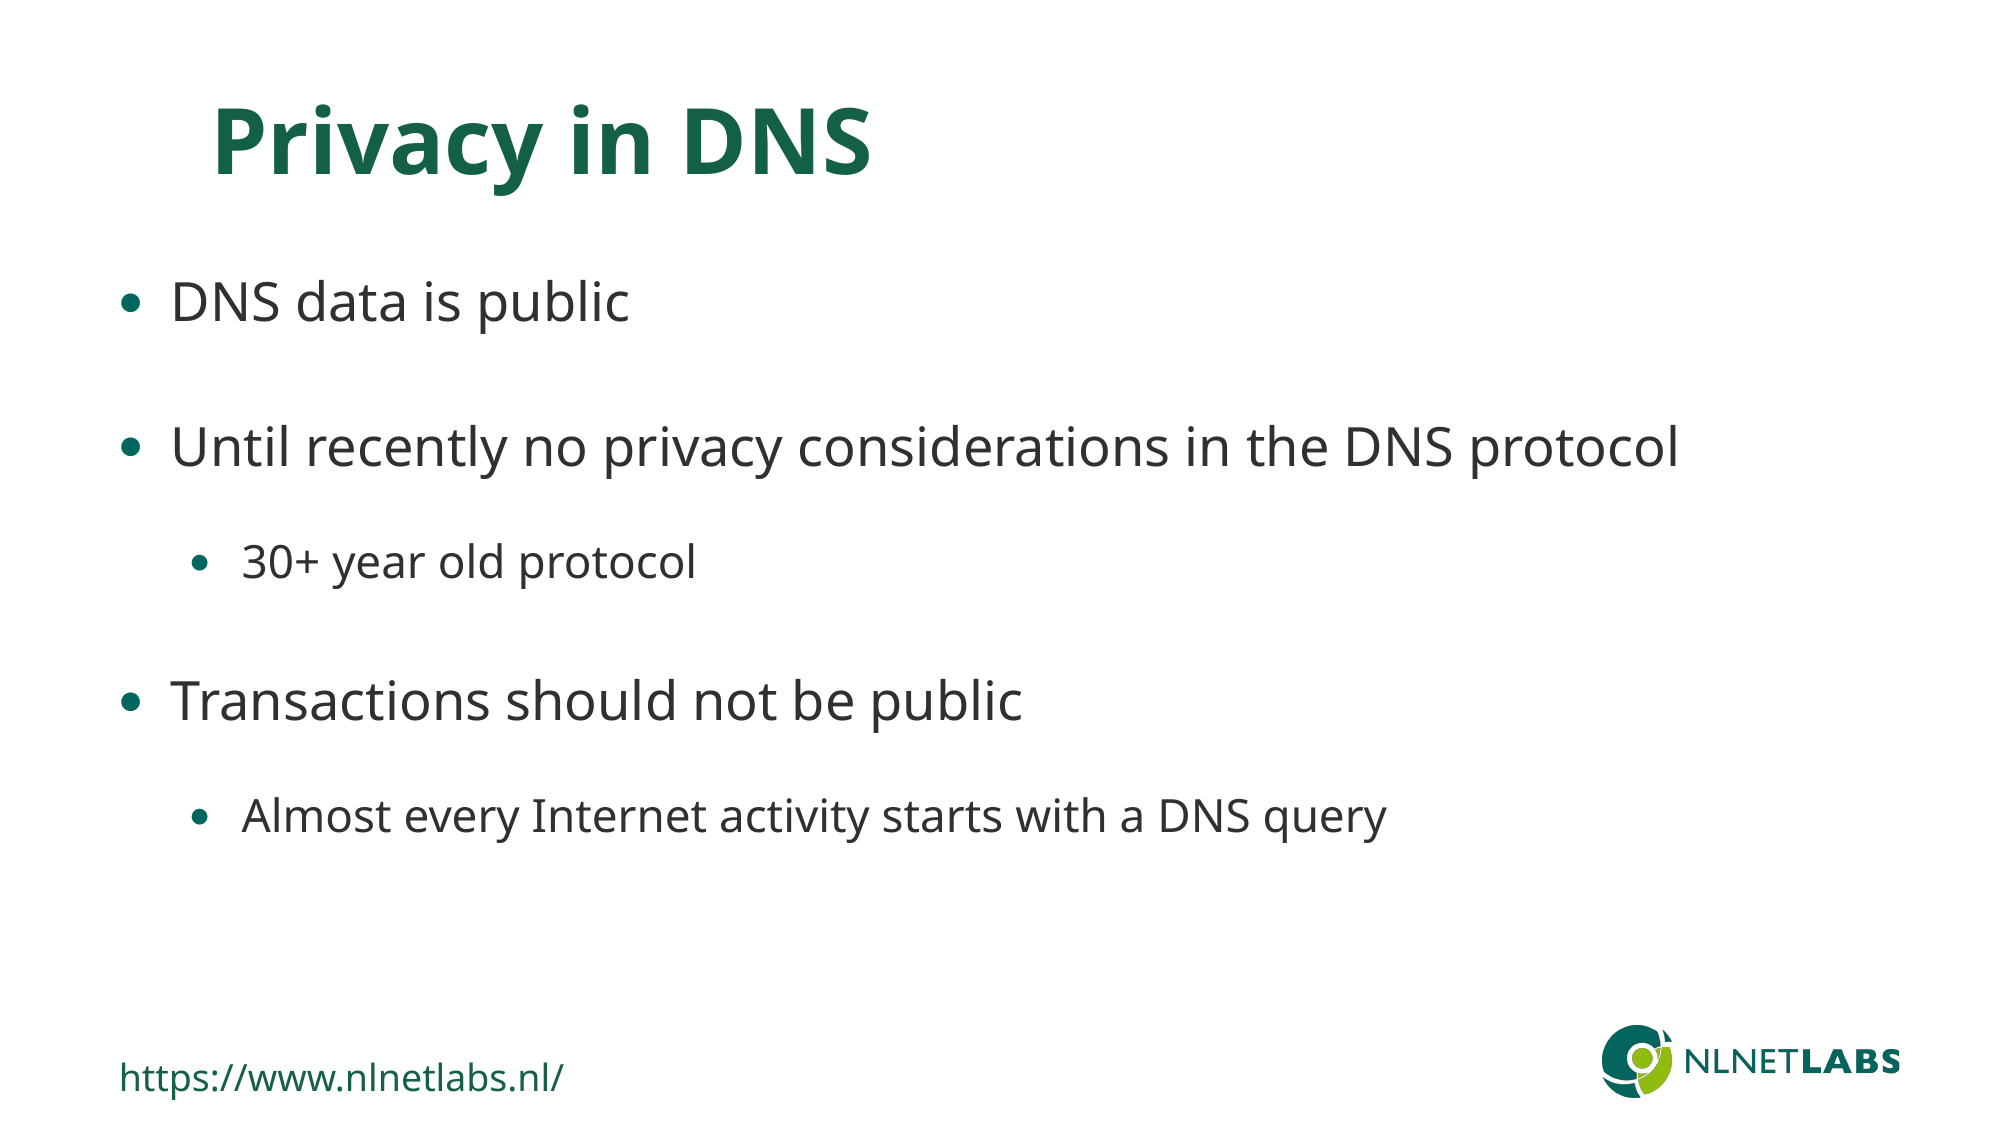

# Privacy in DNS
DNS data is public
Until recently no privacy considerations in the DNS protocol
30+ year old protocol
Transactions should not be public
Almost every Internet activity starts with a DNS query